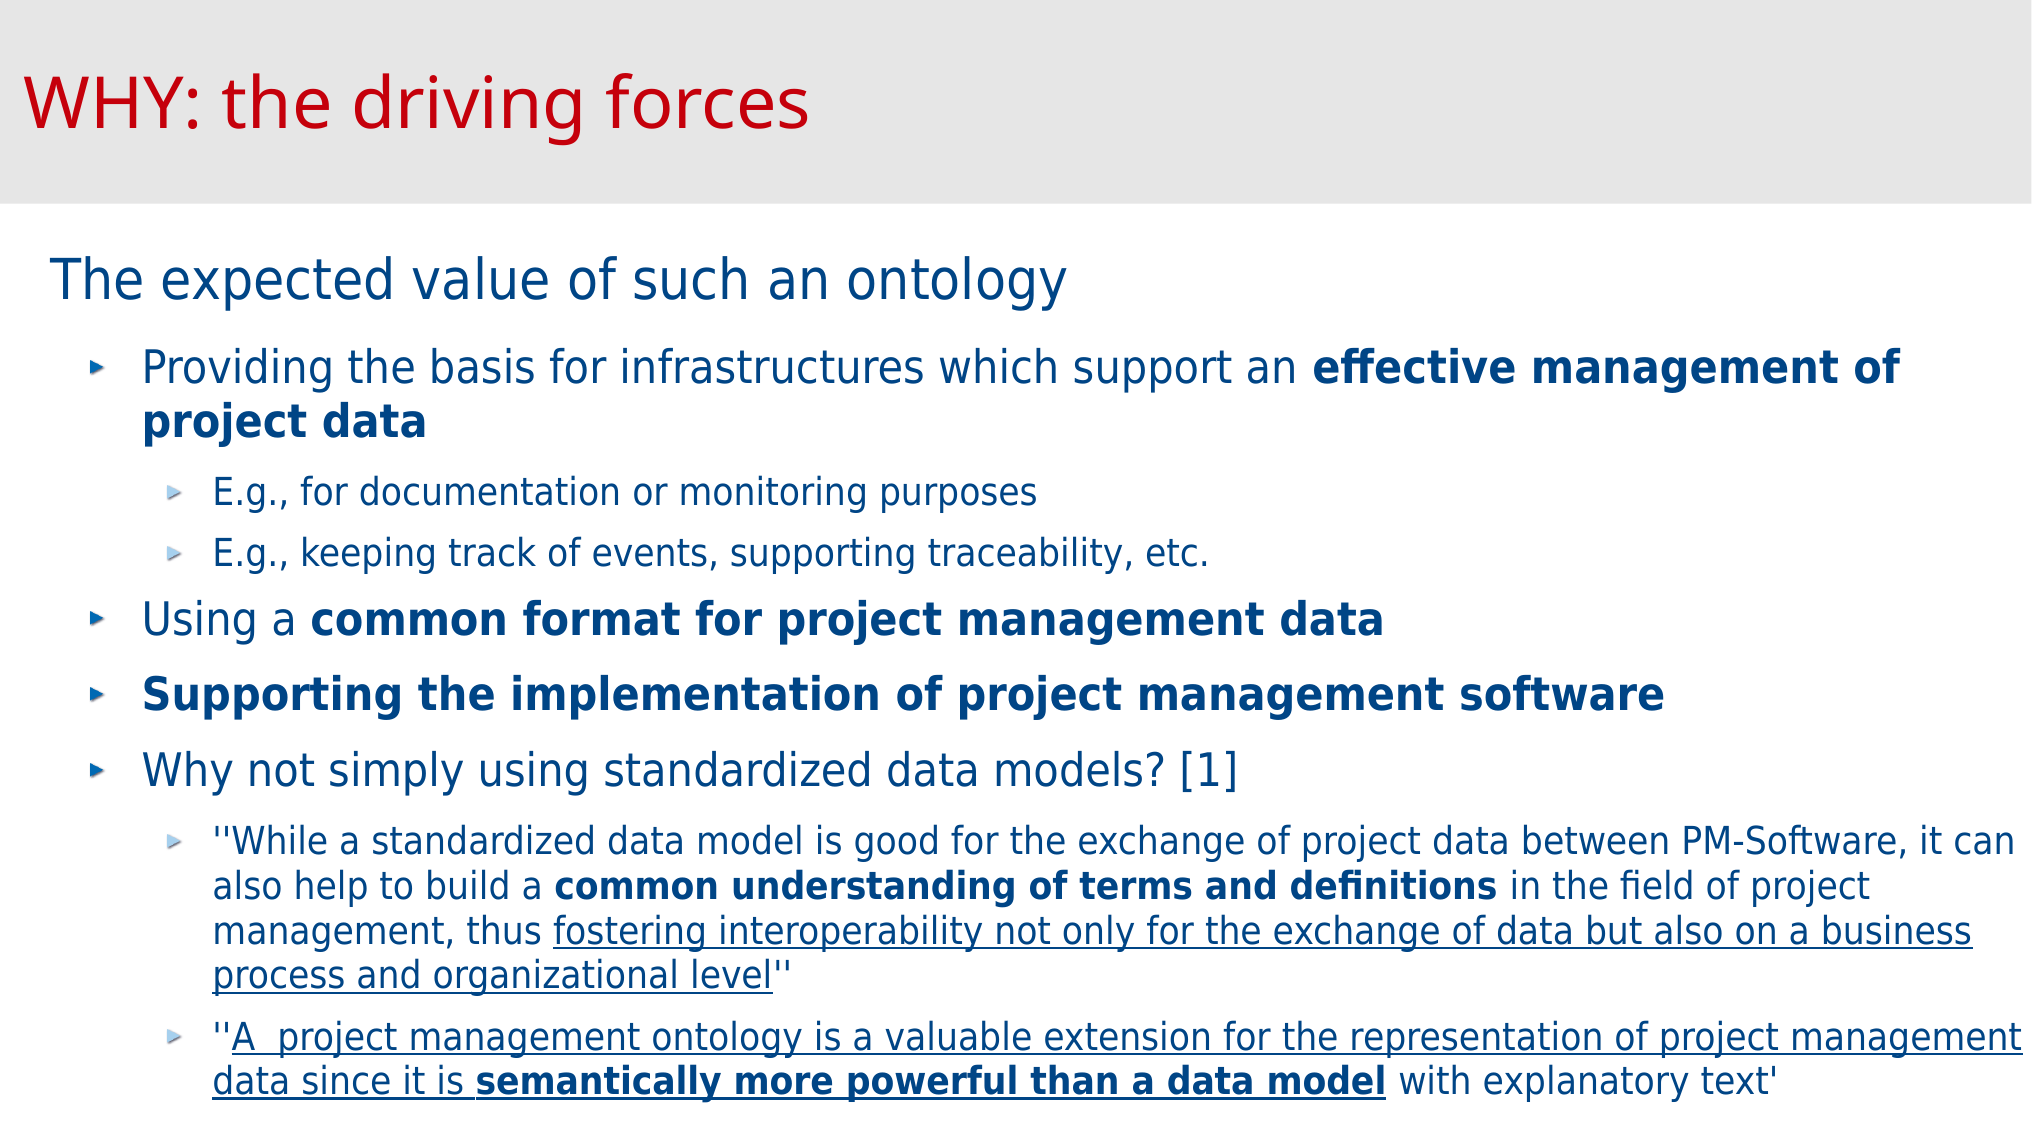

# WHY: the driving forces
The expected value of such an ontology
Providing the basis for infrastructures which support an effective management of project data
E.g., for documentation or monitoring purposes
E.g., keeping track of events, supporting traceability, etc.
Using a common format for project management data
Supporting the implementation of project management software
Why not simply using standardized data models? [1]
''While a standardized data model is good for the exchange of project data between PM-Software, it can also help to build a common understanding of terms and definitions in the field of project management, thus fostering interoperability not only for the exchange of data but also on a business process and organizational level''
''A project management ontology is a valuable extension for the representation of project management data since it is semantically more powerful than a data model with explanatory text'